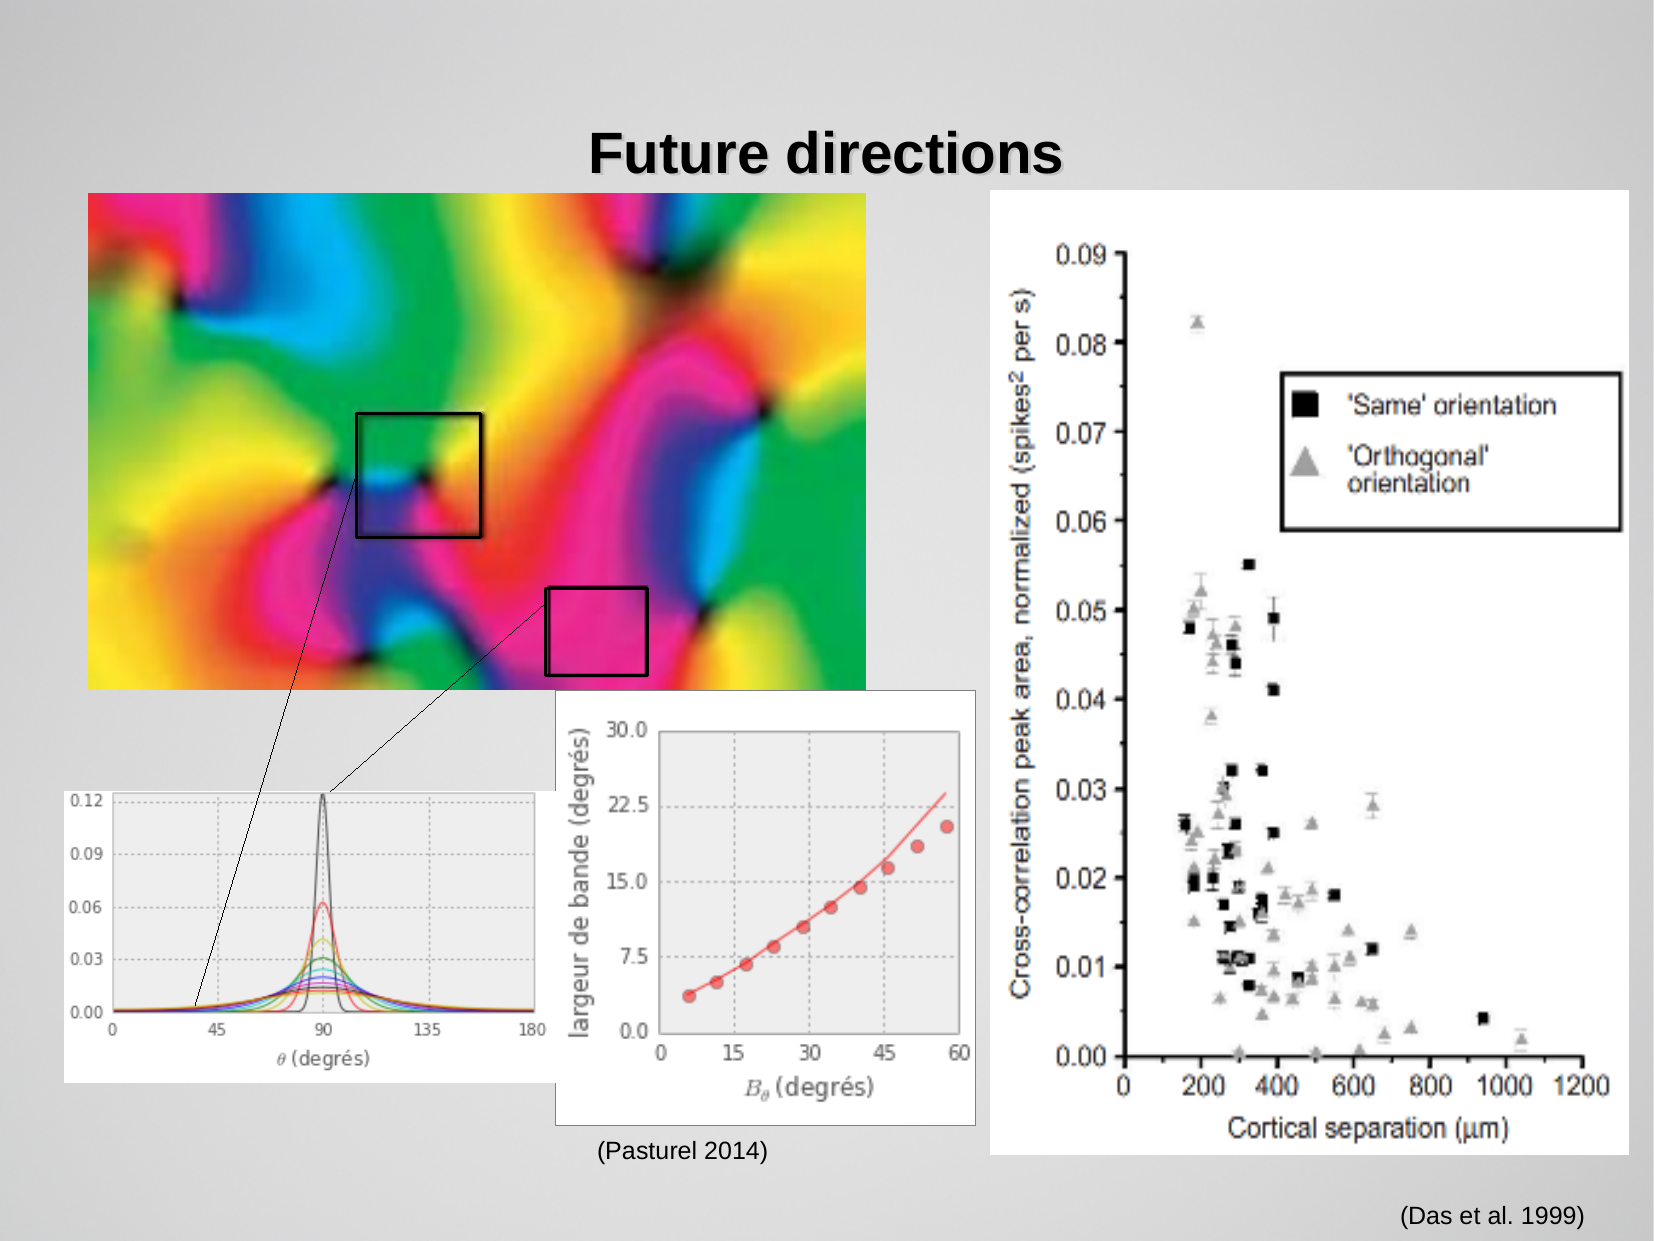

# Future directions
(Pasturel 2014)
11
(Das et al. 1999)